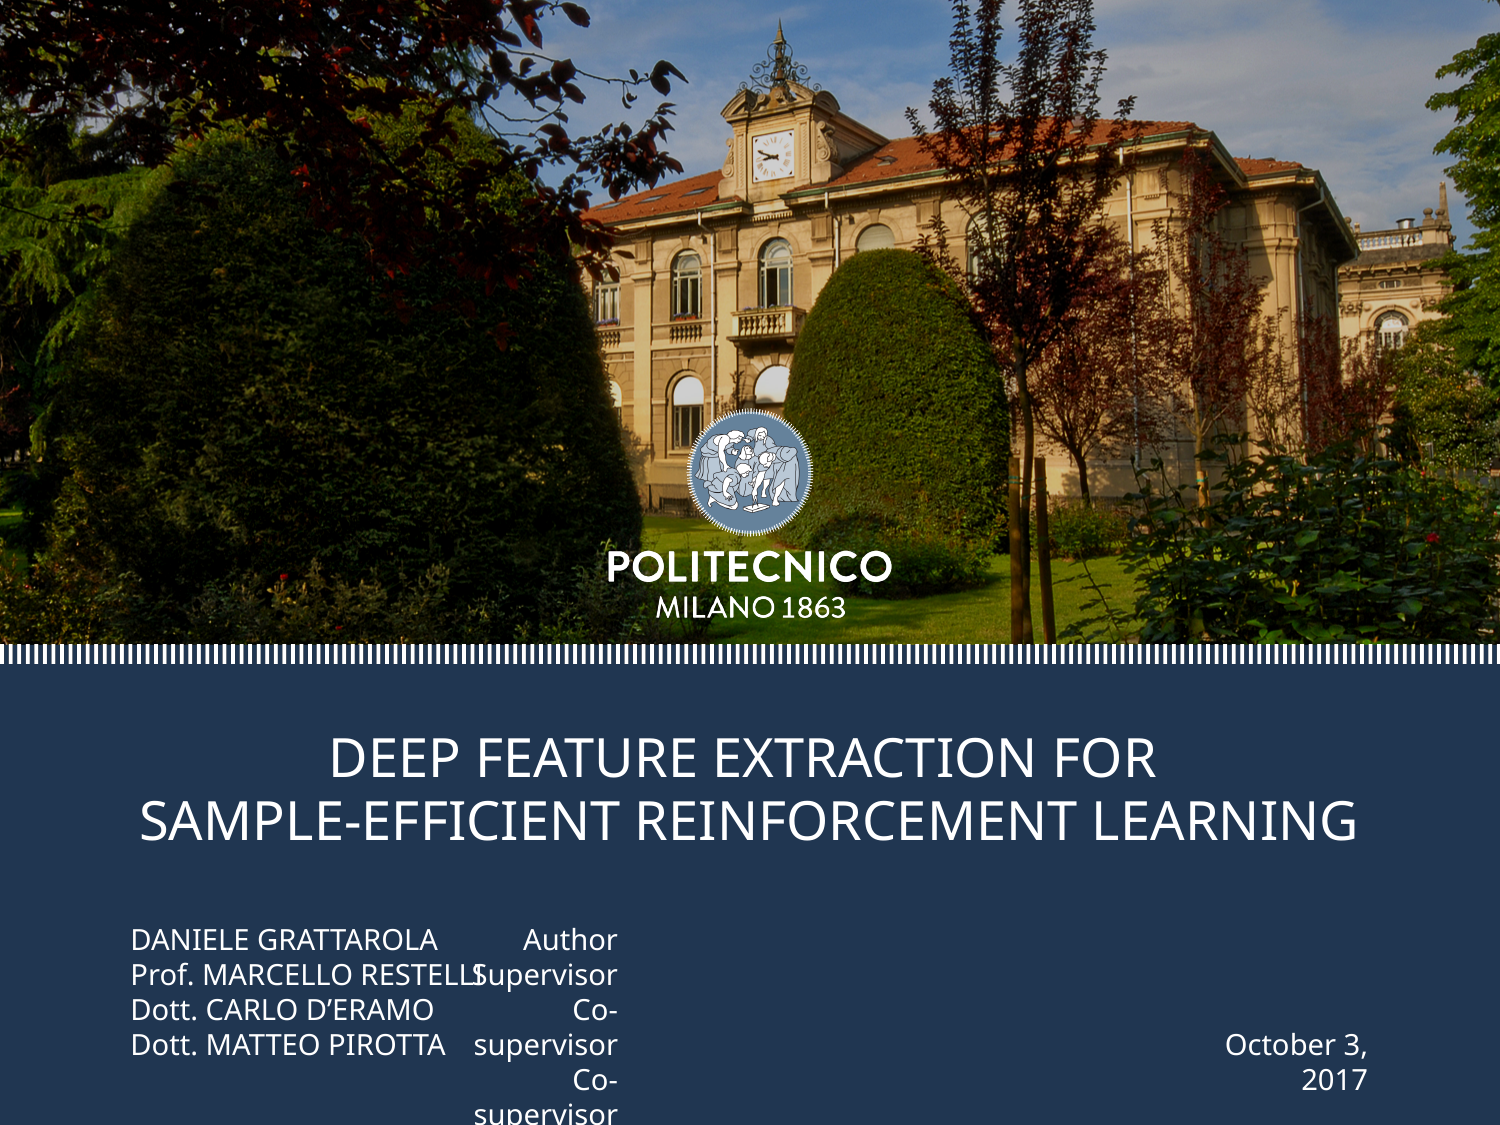

#
DEEP FEATURE EXTRACTION FOR
SAMPLE-EFFICIENT REINFORCEMENT LEARNING
DANIELE GRATTAROLA
Prof. MARCELLO RESTELLI
Dott. CARLO D’ERAMO
Dott. MATTEO PIROTTA
Author
Supervisor
Co-supervisor
Co-supervisor
October 3, 2017